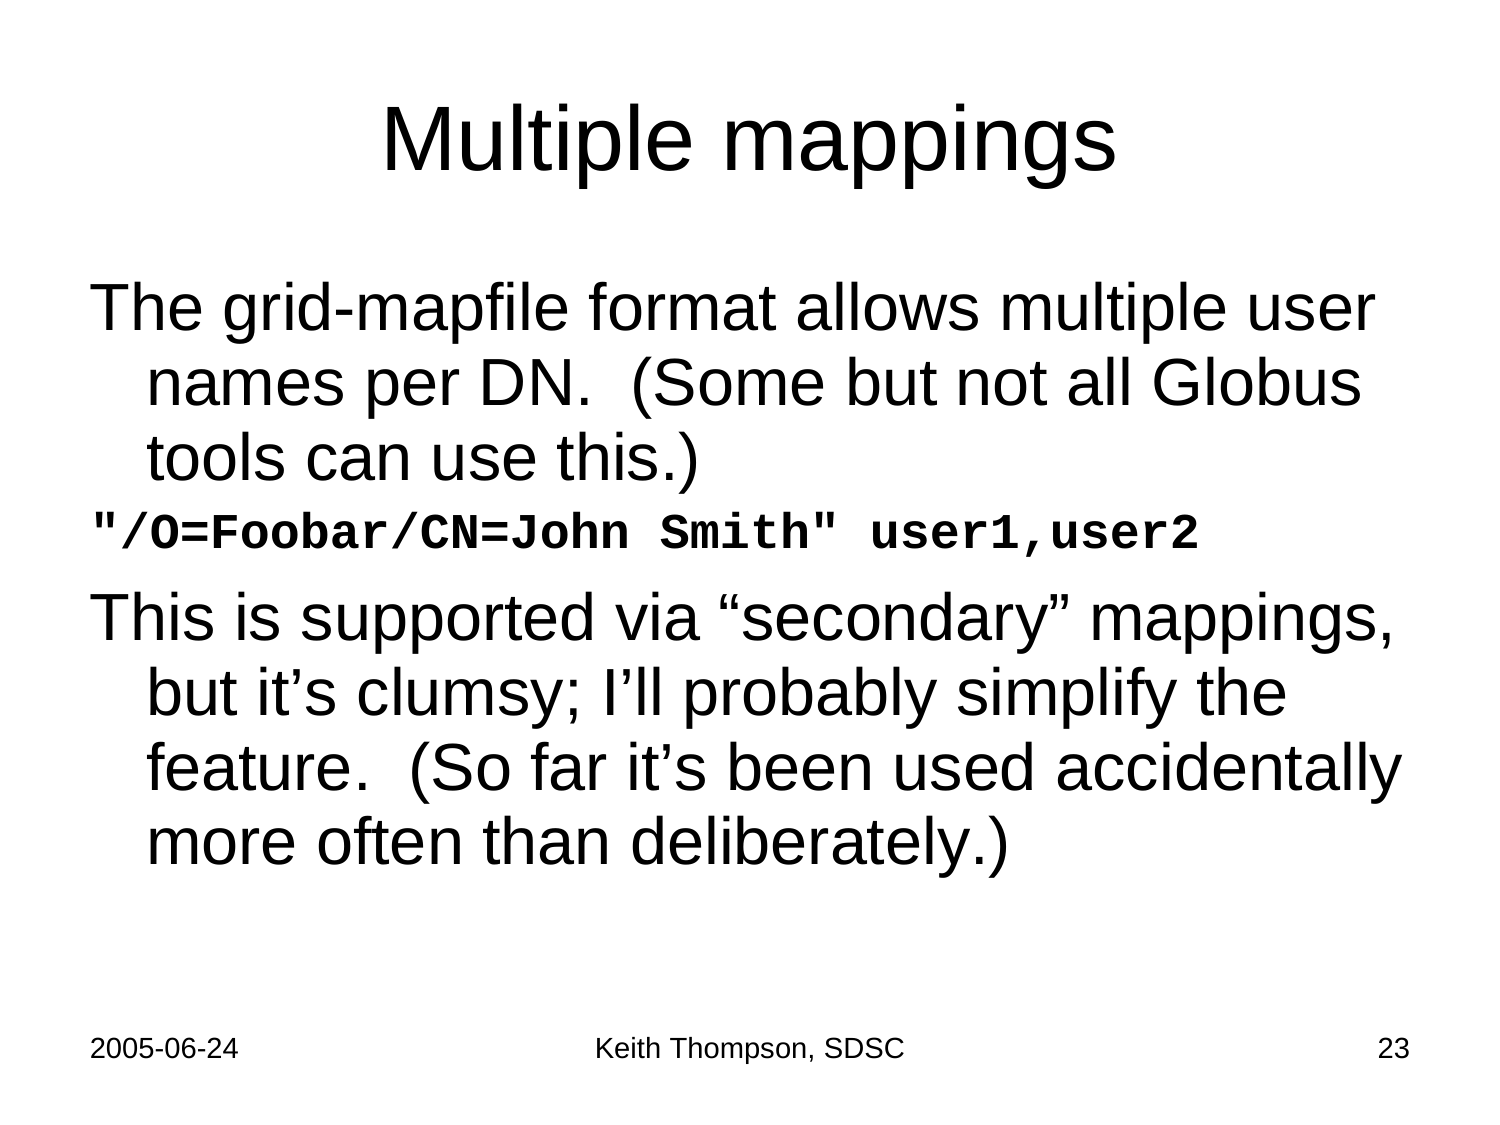

# Multiple mappings
The grid-mapfile format allows multiple user names per DN. (Some but not all Globus tools can use this.)
"/O=Foobar/CN=John Smith" user1,user2
This is supported via “secondary” mappings, but it’s clumsy; I’ll probably simplify the feature. (So far it’s been used accidentally more often than deliberately.)
2005-06-24
Keith Thompson, SDSC
23